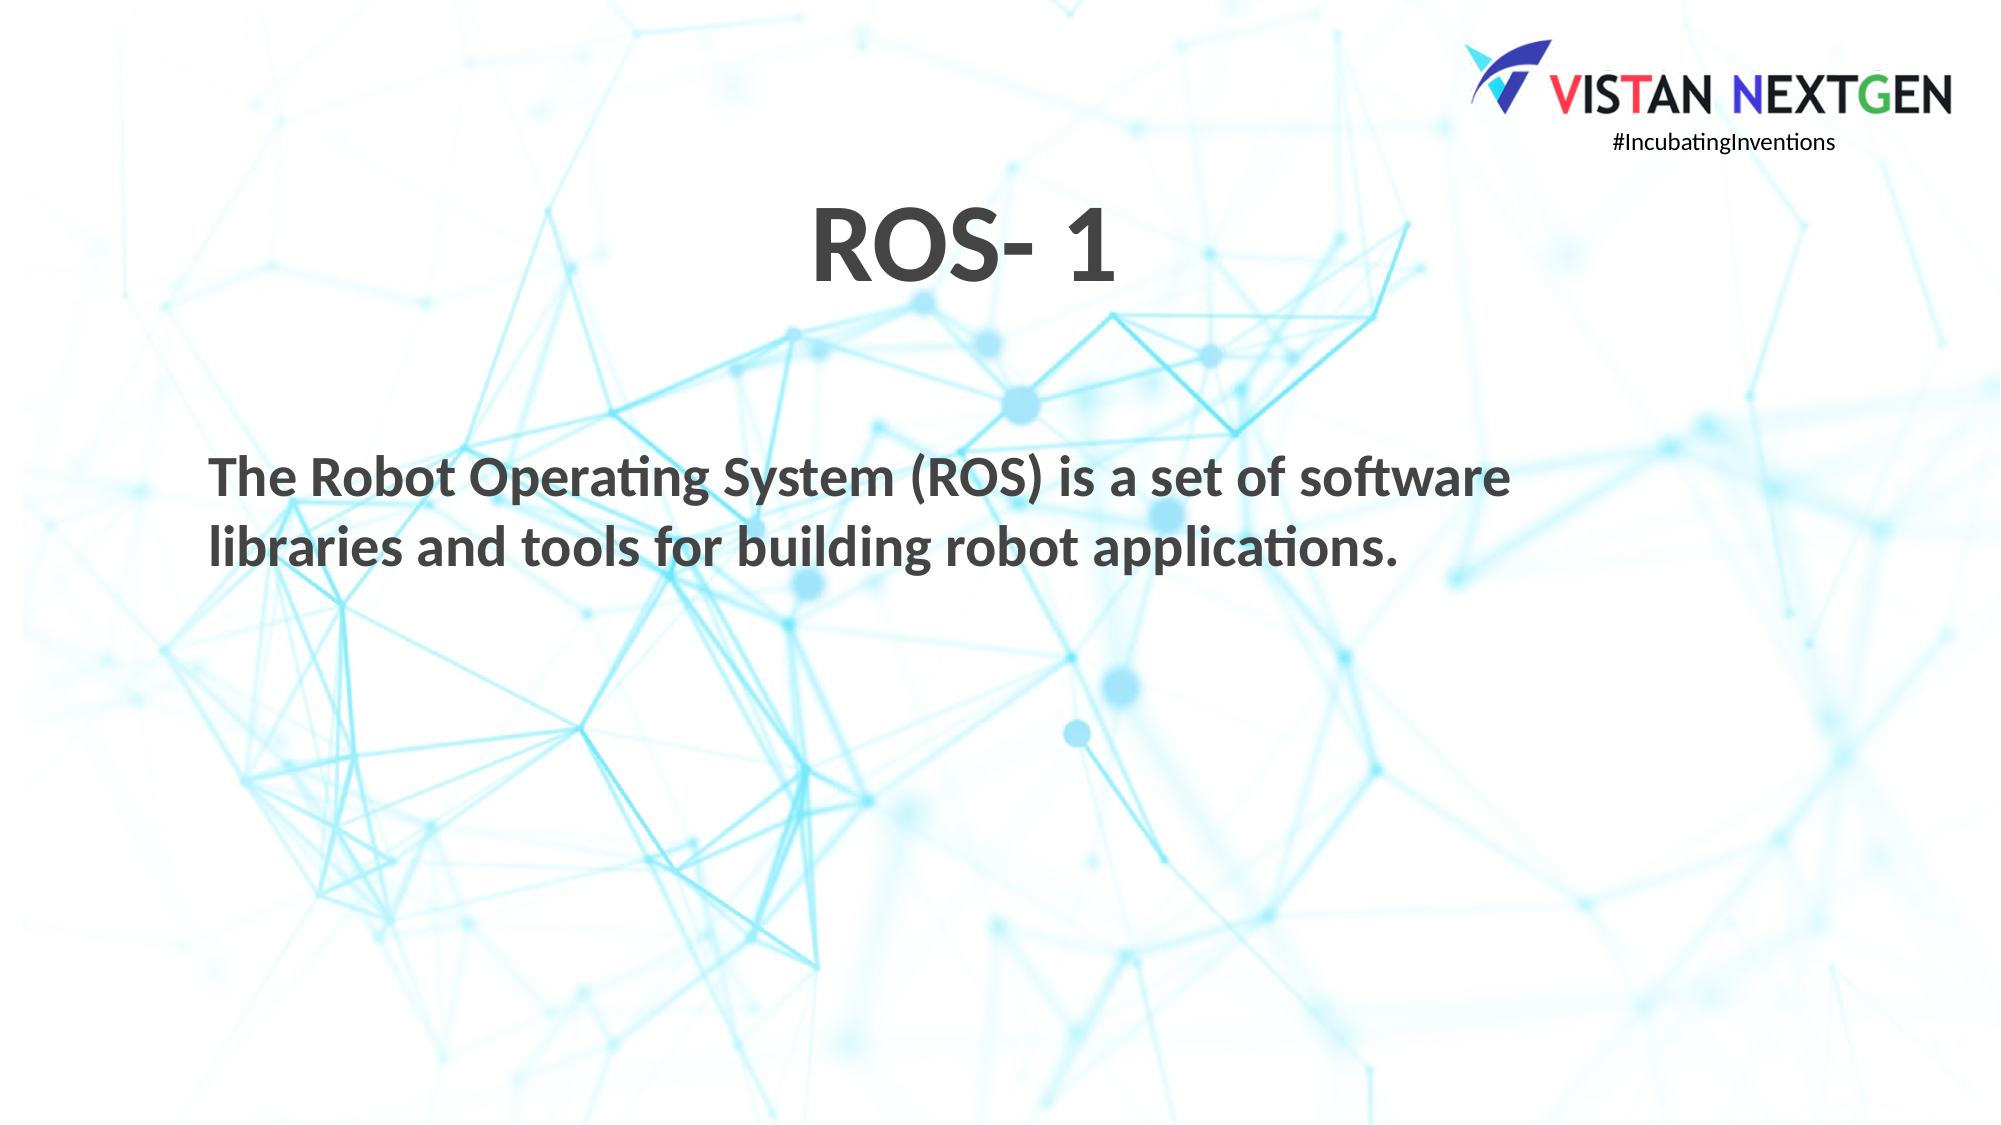

#IncubatingInventions
ROS- 1
The Robot Operating System (ROS) is a set of software libraries and tools for building robot applications.